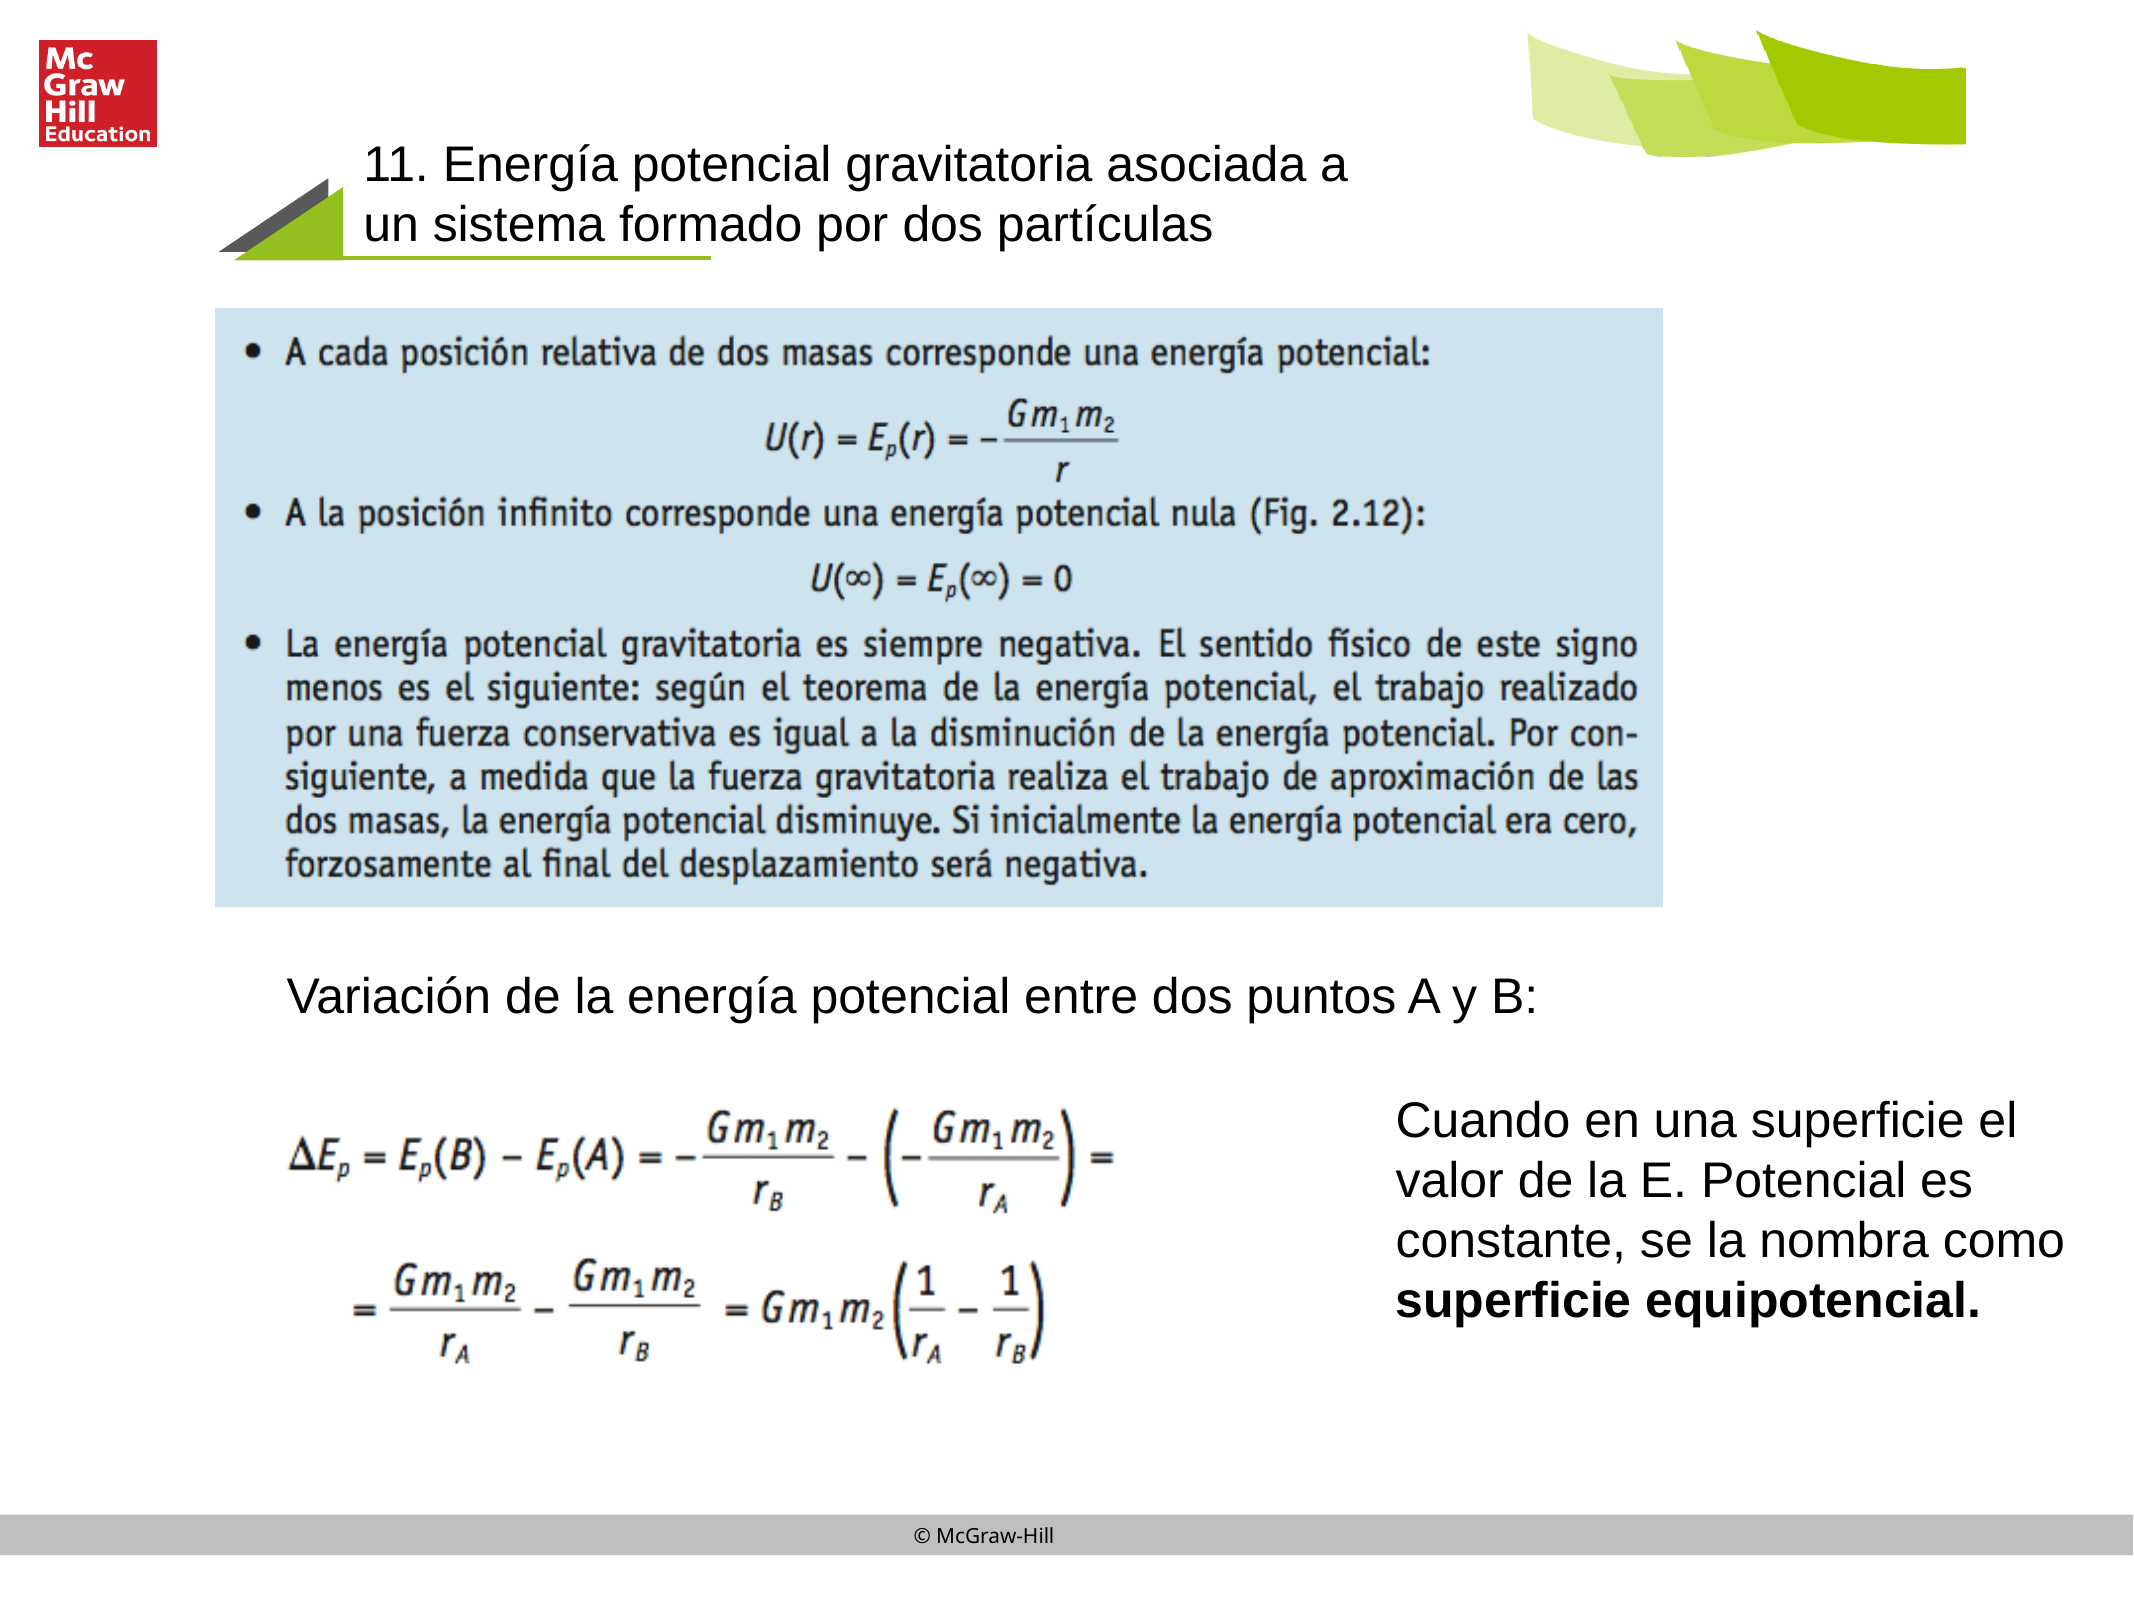

11. Energía potencial gravitatoria asociada a
un sistema formado por dos partículas
Variación de la energía potencial entre dos puntos A y B:
Cuando en una superficie el valor de la E. Potencial es constante, se la nombra como superficie equipotencial.
© McGraw-Hill